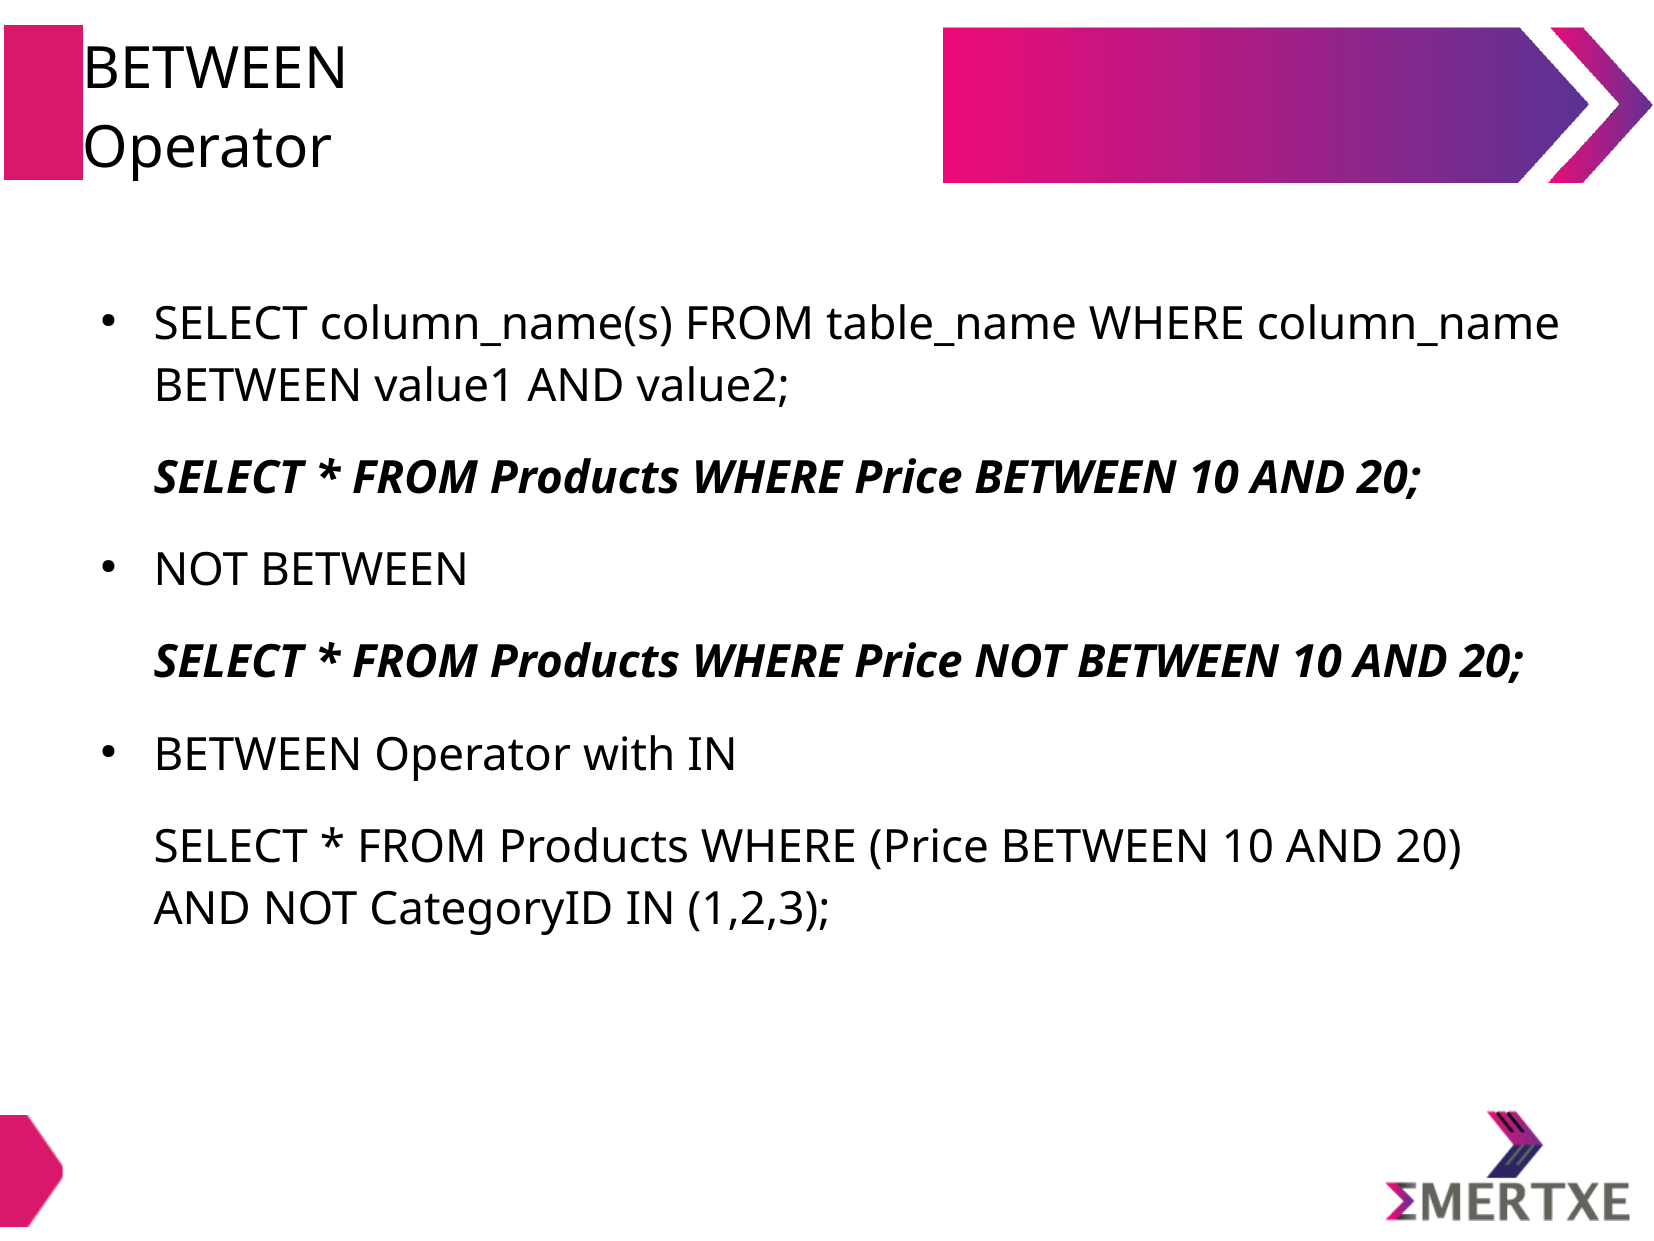

# BETWEEN Operator
SELECT column_name(s) FROM table_name WHERE column_name BETWEEN value1 AND value2;
SELECT * FROM Products WHERE Price BETWEEN 10 AND 20;
NOT BETWEEN
SELECT * FROM Products WHERE Price NOT BETWEEN 10 AND 20;
BETWEEN Operator with IN
SELECT * FROM Products WHERE (Price BETWEEN 10 AND 20) AND NOT CategoryID IN (1,2,3);